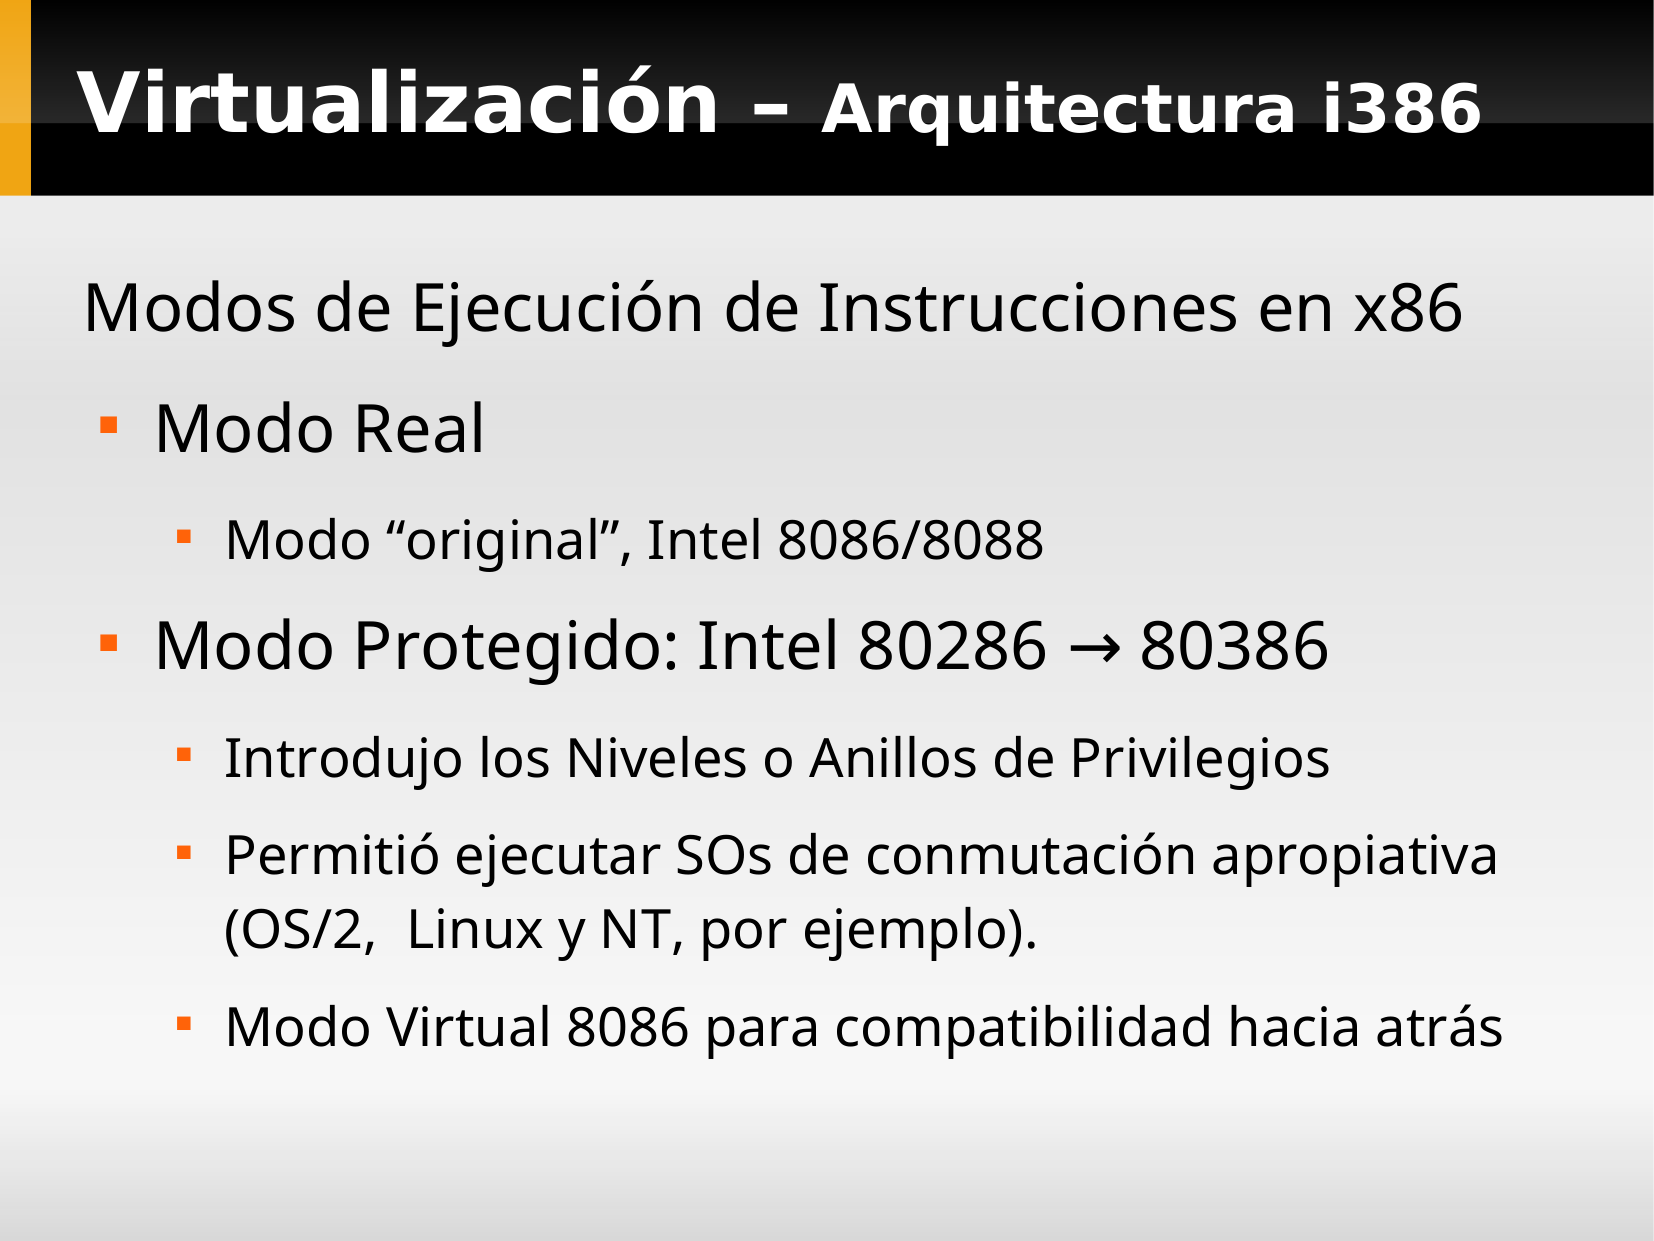

# Virtualización – Arquitectura i386
Modos de Ejecución de Instrucciones en x86
Modo Real
Modo “original”, Intel 8086/8088
Modo Protegido: Intel 80286 → 80386
Introdujo los Niveles o Anillos de Privilegios
Permitió ejecutar SOs de conmutación apropiativa (OS/2, Linux y NT, por ejemplo).
Modo Virtual 8086 para compatibilidad hacia atrás